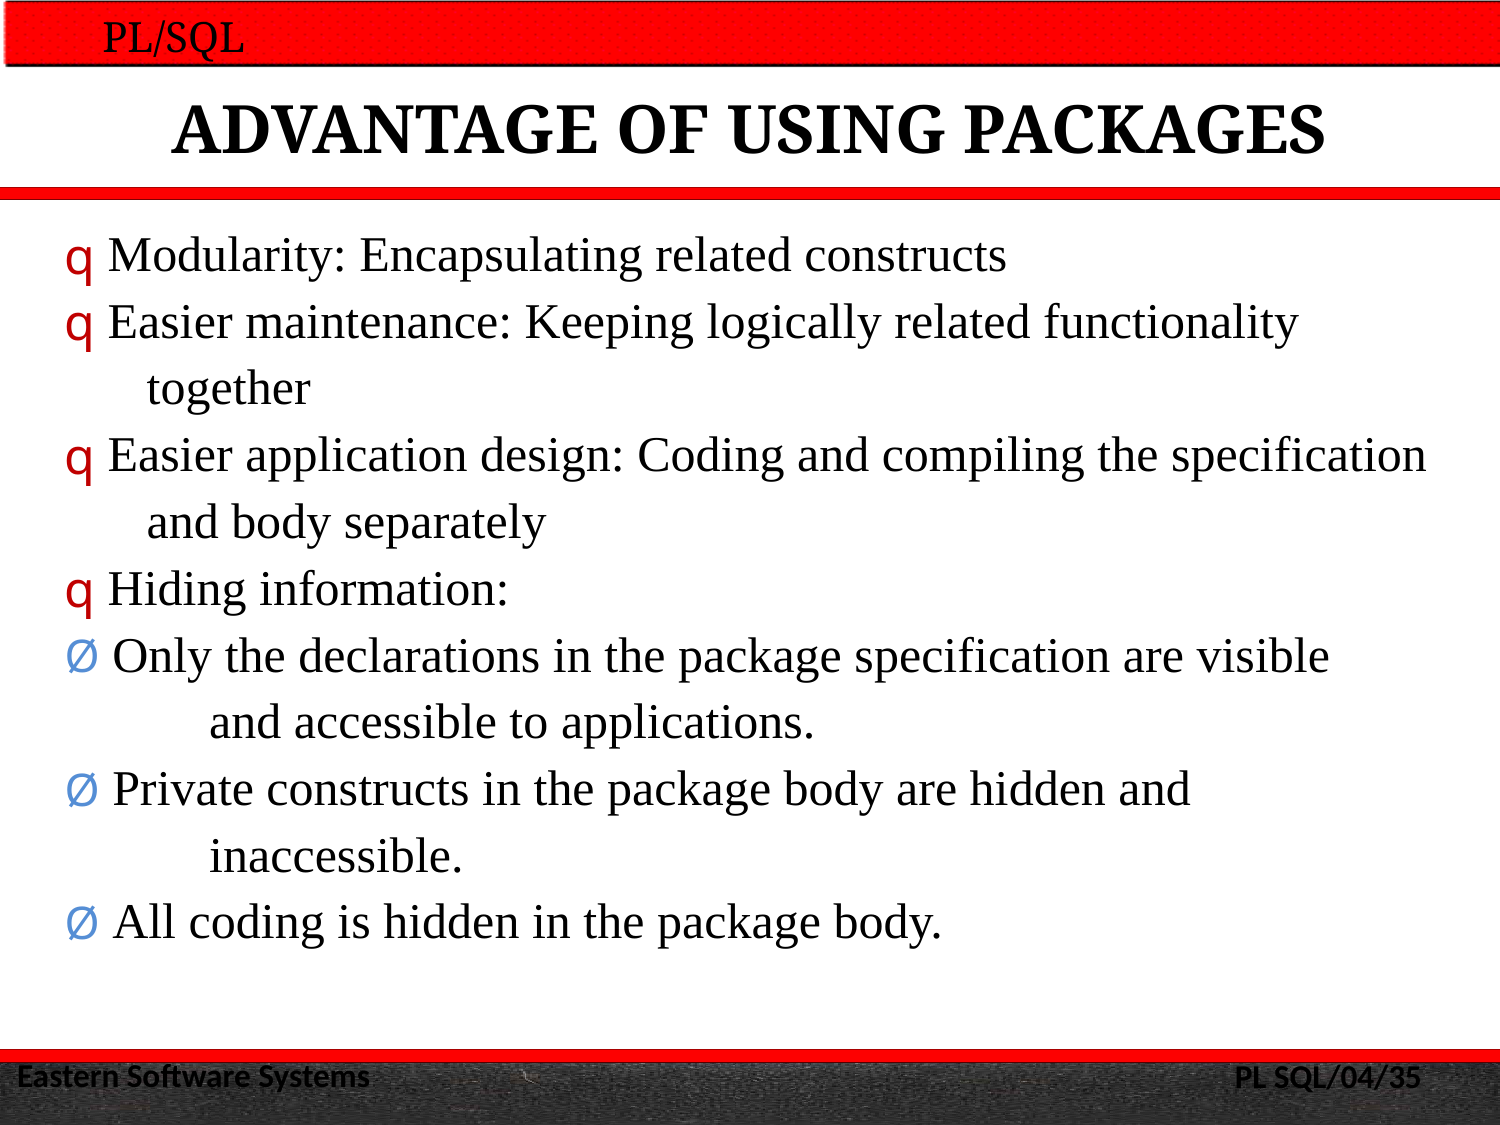

PL/SQL
ADVANTAGE OF USING PACKAGES
 Modularity: Encapsulating related constructs
 Easier maintenance: Keeping logically related functionality
 together
 Easier application design: Coding and compiling the specification
 and body separately
 Hiding information:
 Only the declarations in the package specification are visible
 and accessible to applications.
 Private constructs in the package body are hidden and
 inaccessible.
 All coding is hidden in the package body.
Eastern Software Systems
				 PL SQL/04/35